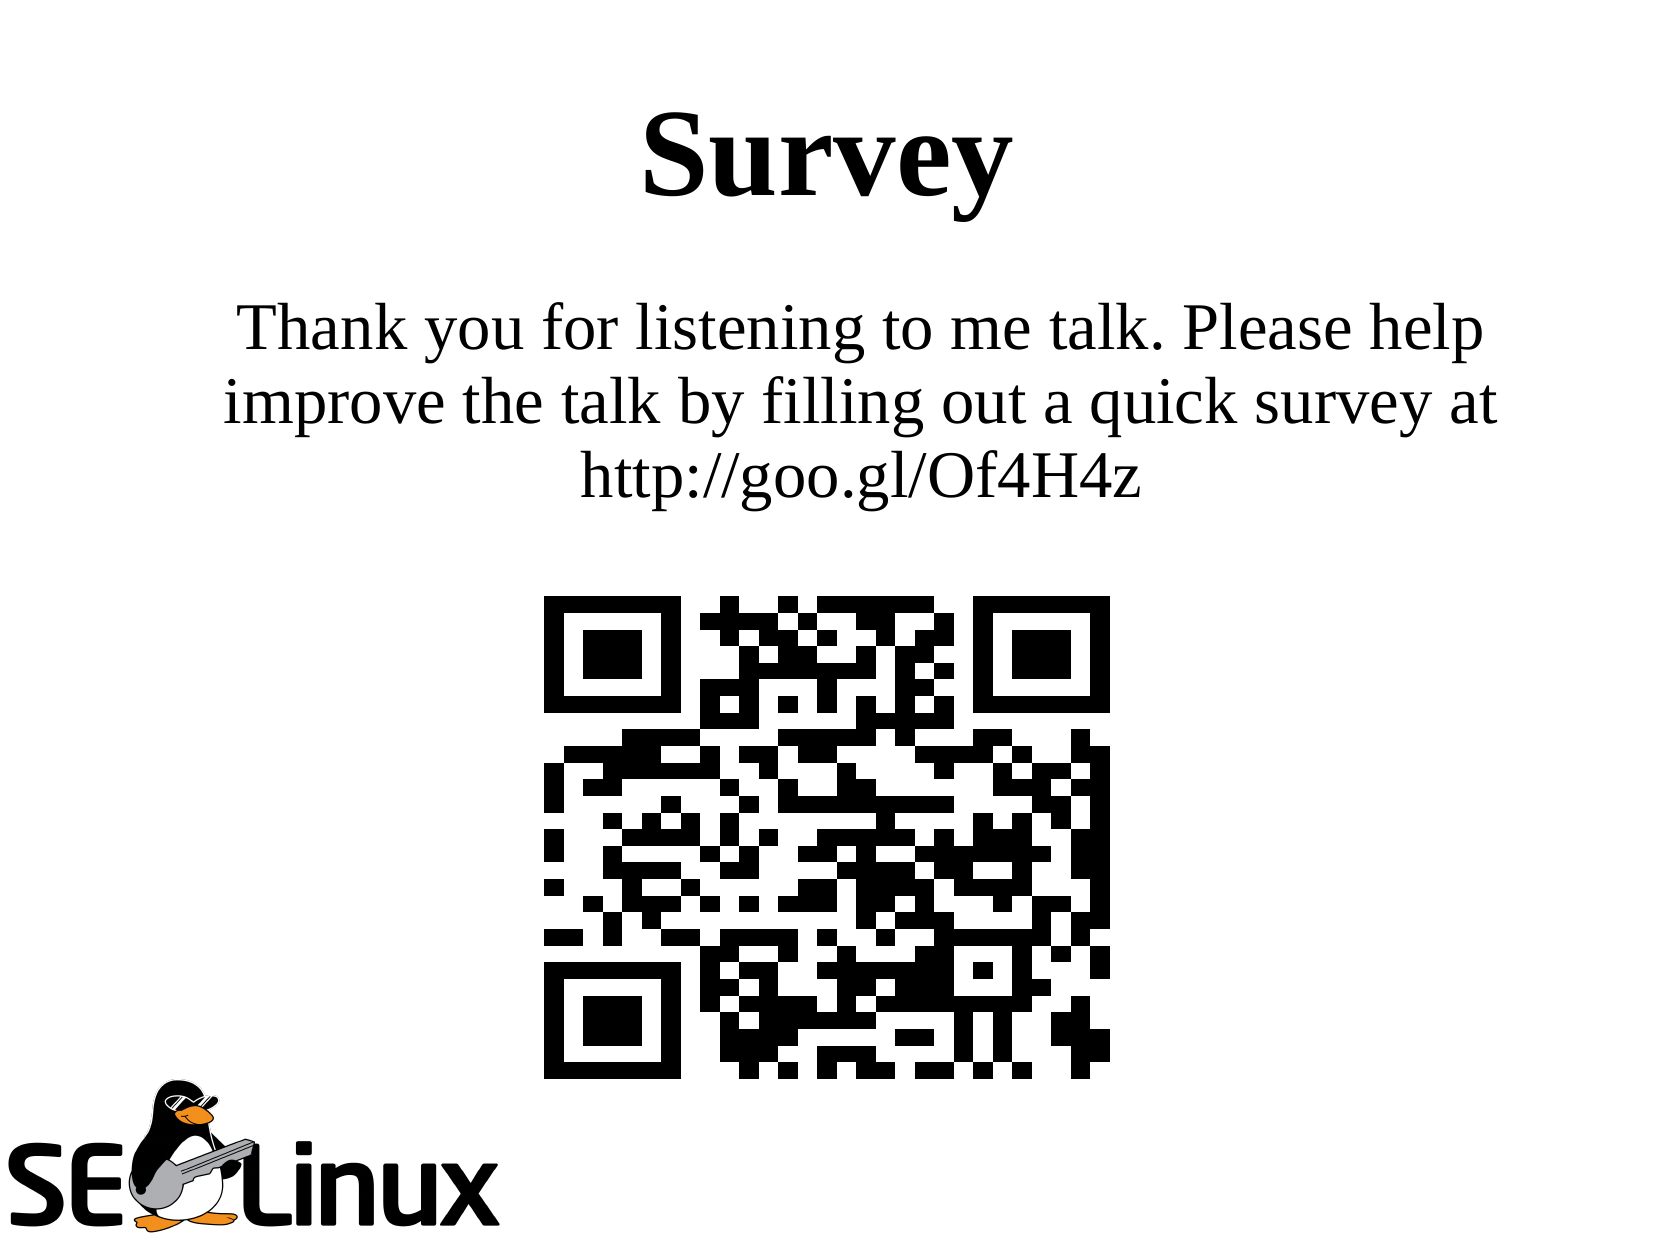

# Survey
Thank you for listening to me talk. Please help improve the talk by filling out a quick survey at http://goo.gl/Of4H4z